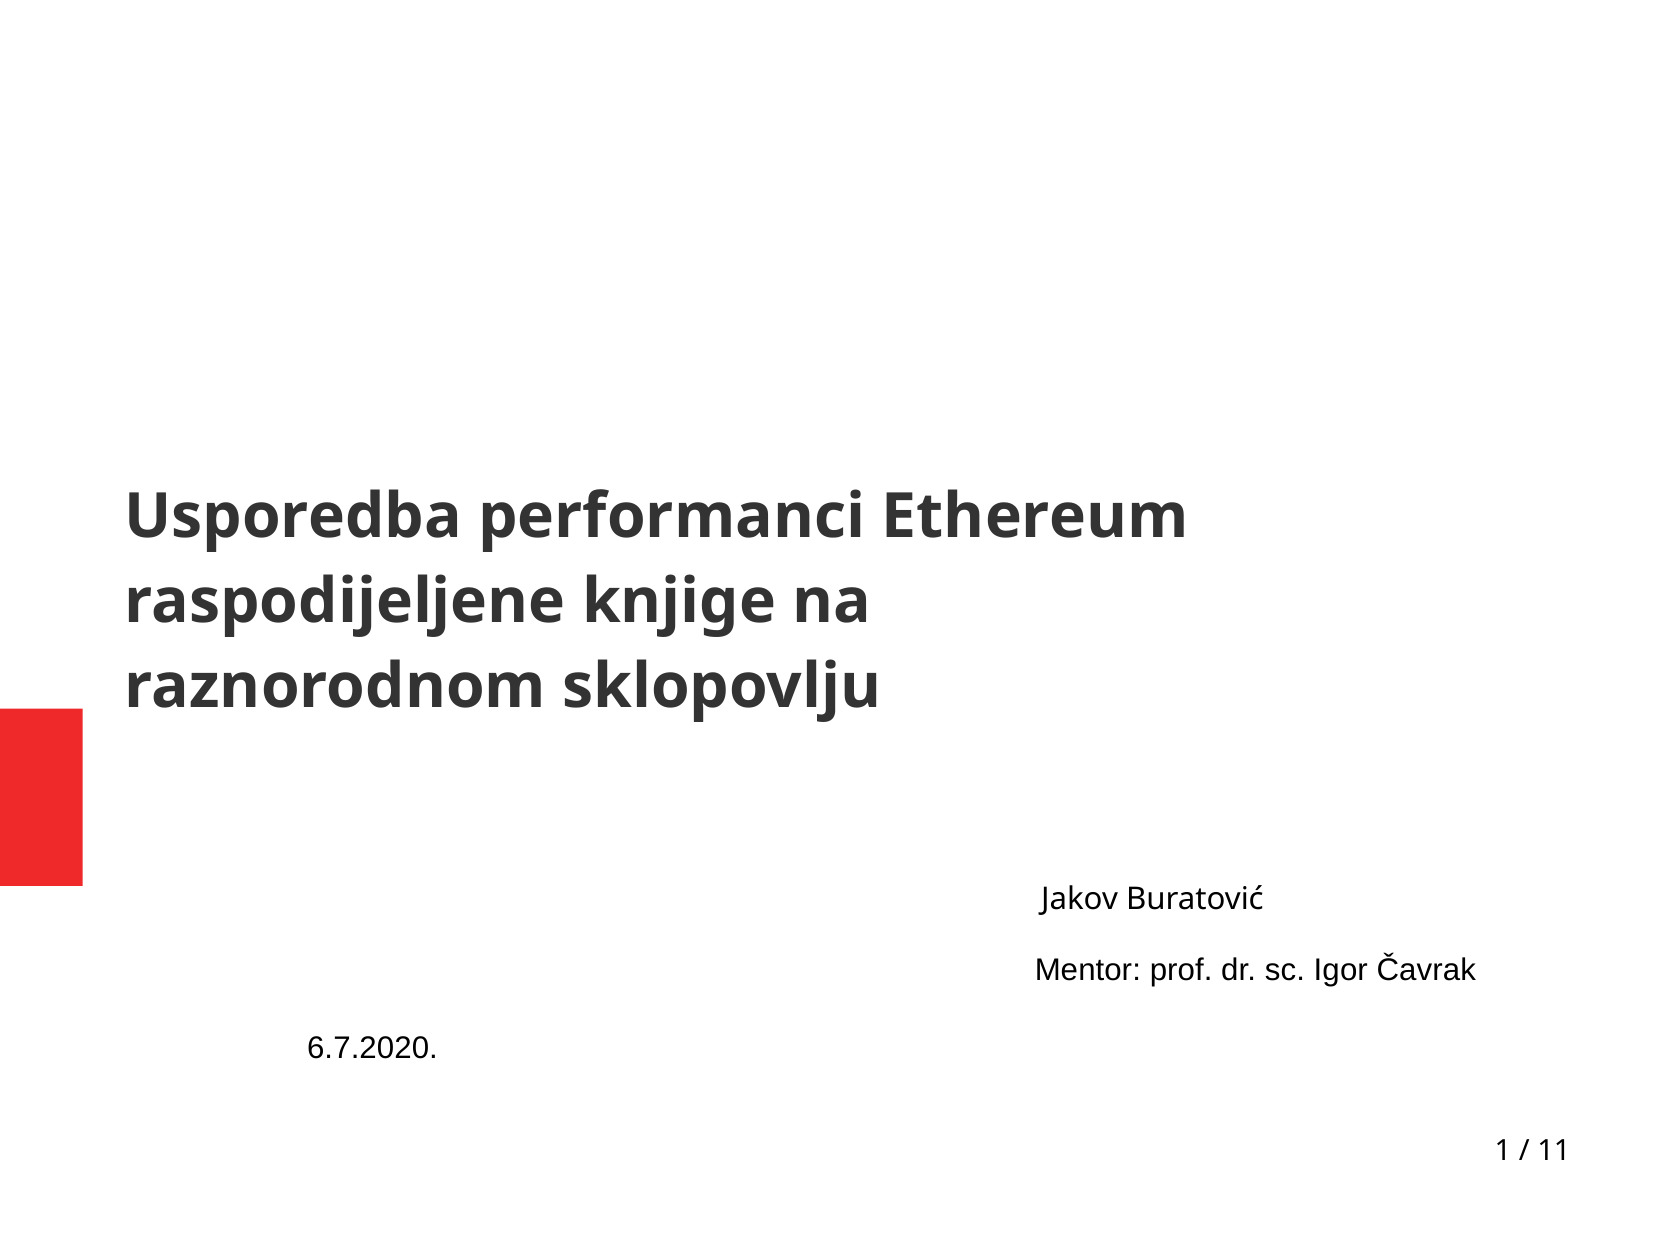

Usporedba performanci Ethereum
raspodijeljene knjige na
raznorodnom sklopovlju
# Jakov Buratović
Mentor: prof. dr. sc. Igor Čavrak
6.7.2020.
1